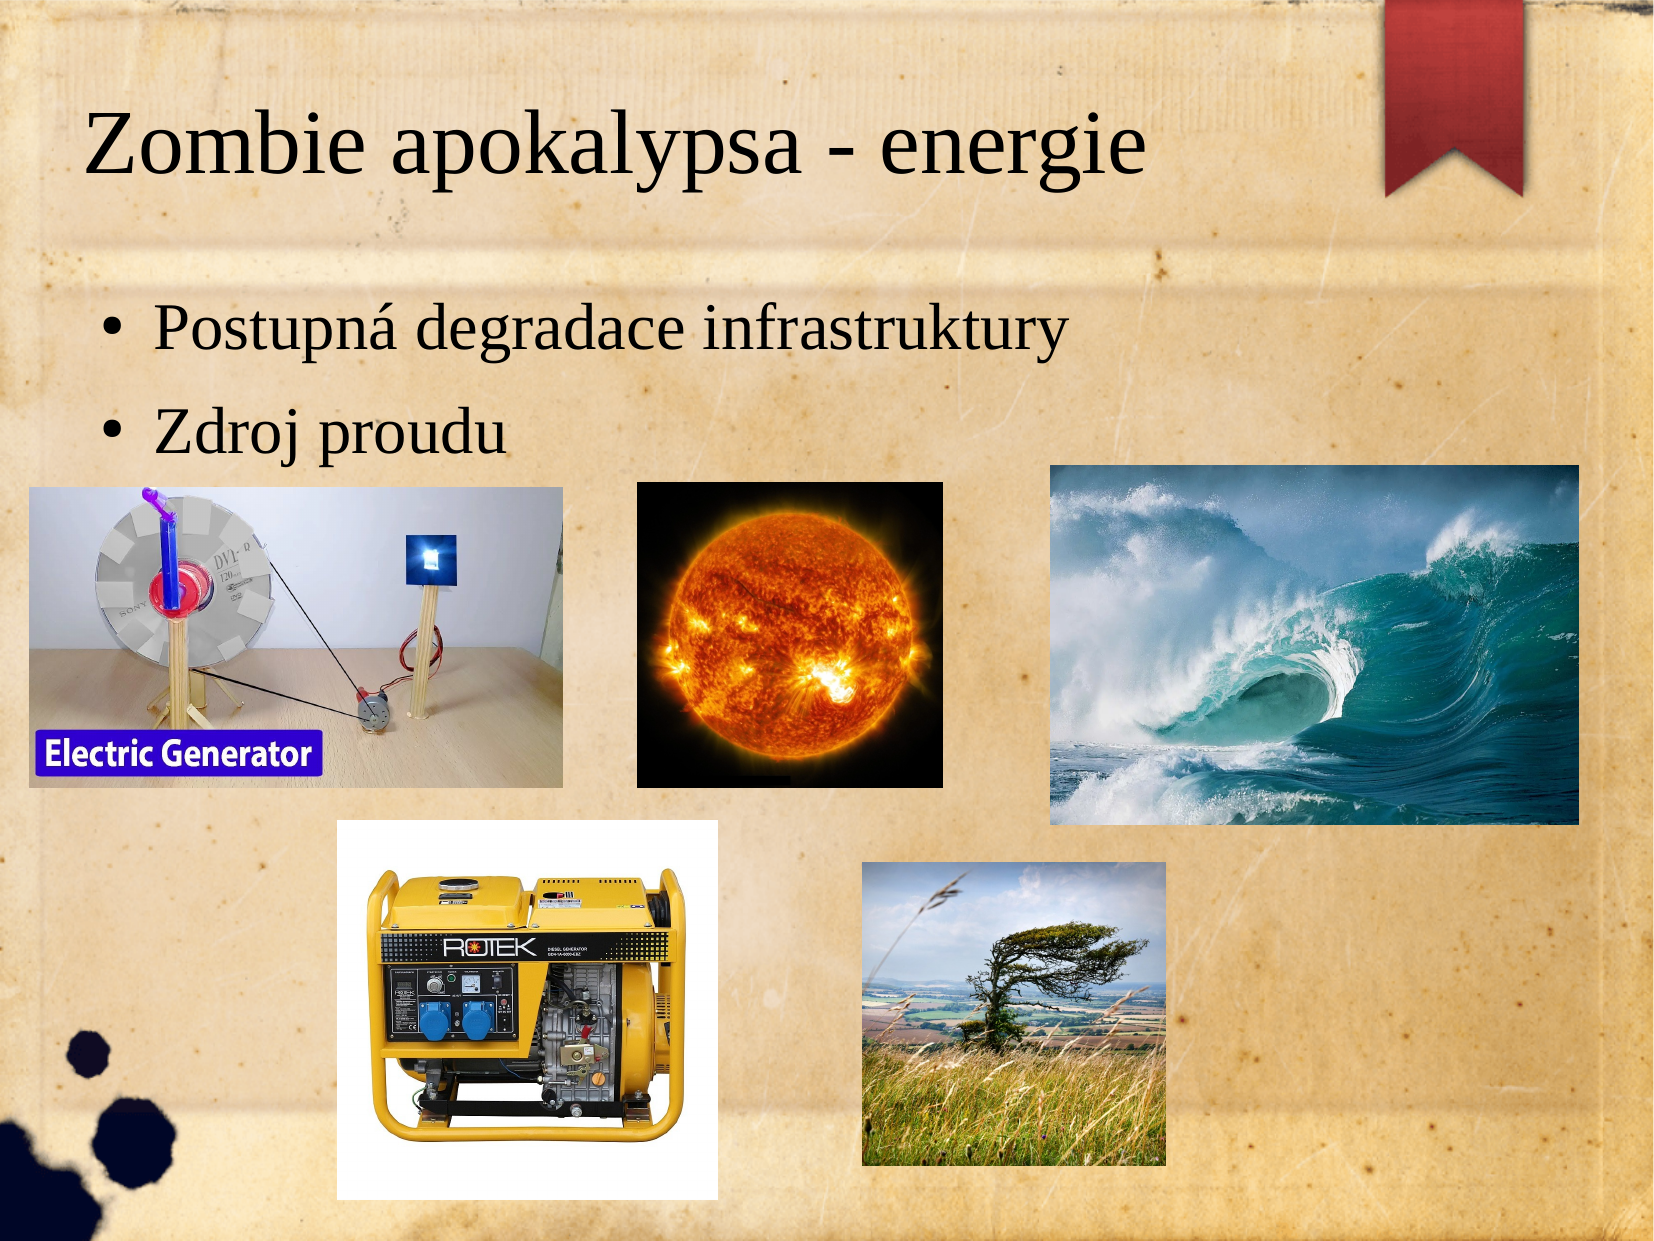

# Zombie apokalypsa - energie
Postupná degradace infrastruktury
Zdroj proudu